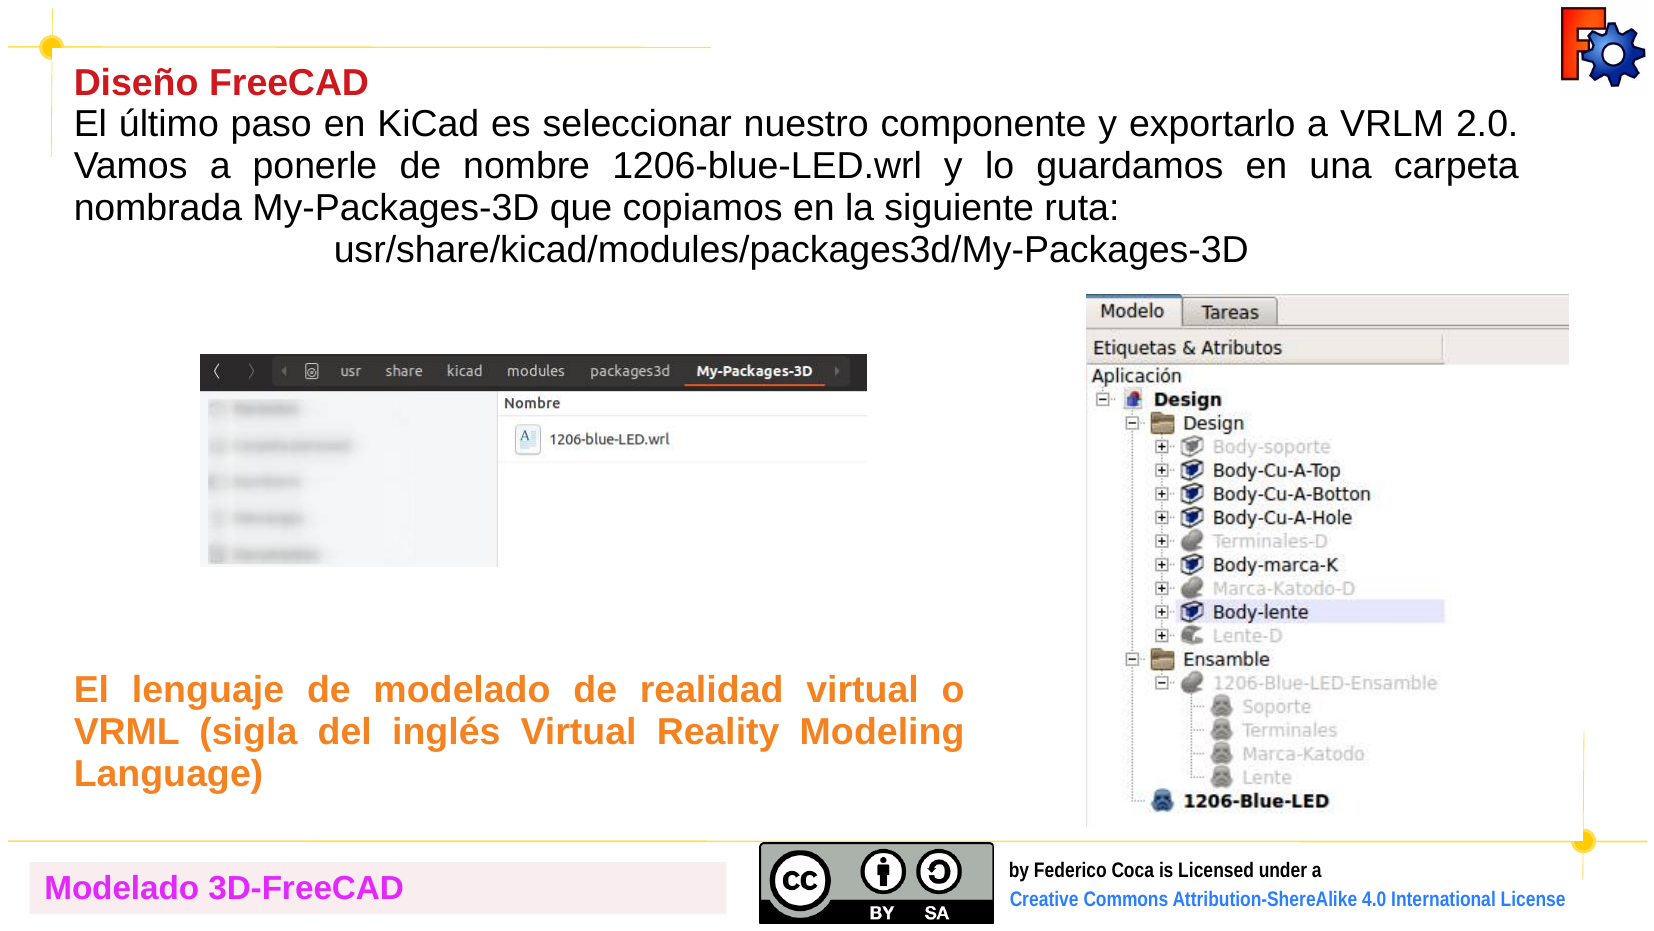

Diseño FreeCAD
El último paso en KiCad es seleccionar nuestro componente y exportarlo a VRLM 2.0. Vamos a ponerle de nombre 1206-blue-LED.wrl y lo guardamos en una carpeta nombrada My-Packages-3D que copiamos en la siguiente ruta:
usr/share/kicad/modules/packages3d/My-Packages-3D
El lenguaje de modelado de realidad virtual o VRML (sigla del inglés Virtual Reality Modeling Language)
Modelado 3D-FreeCAD